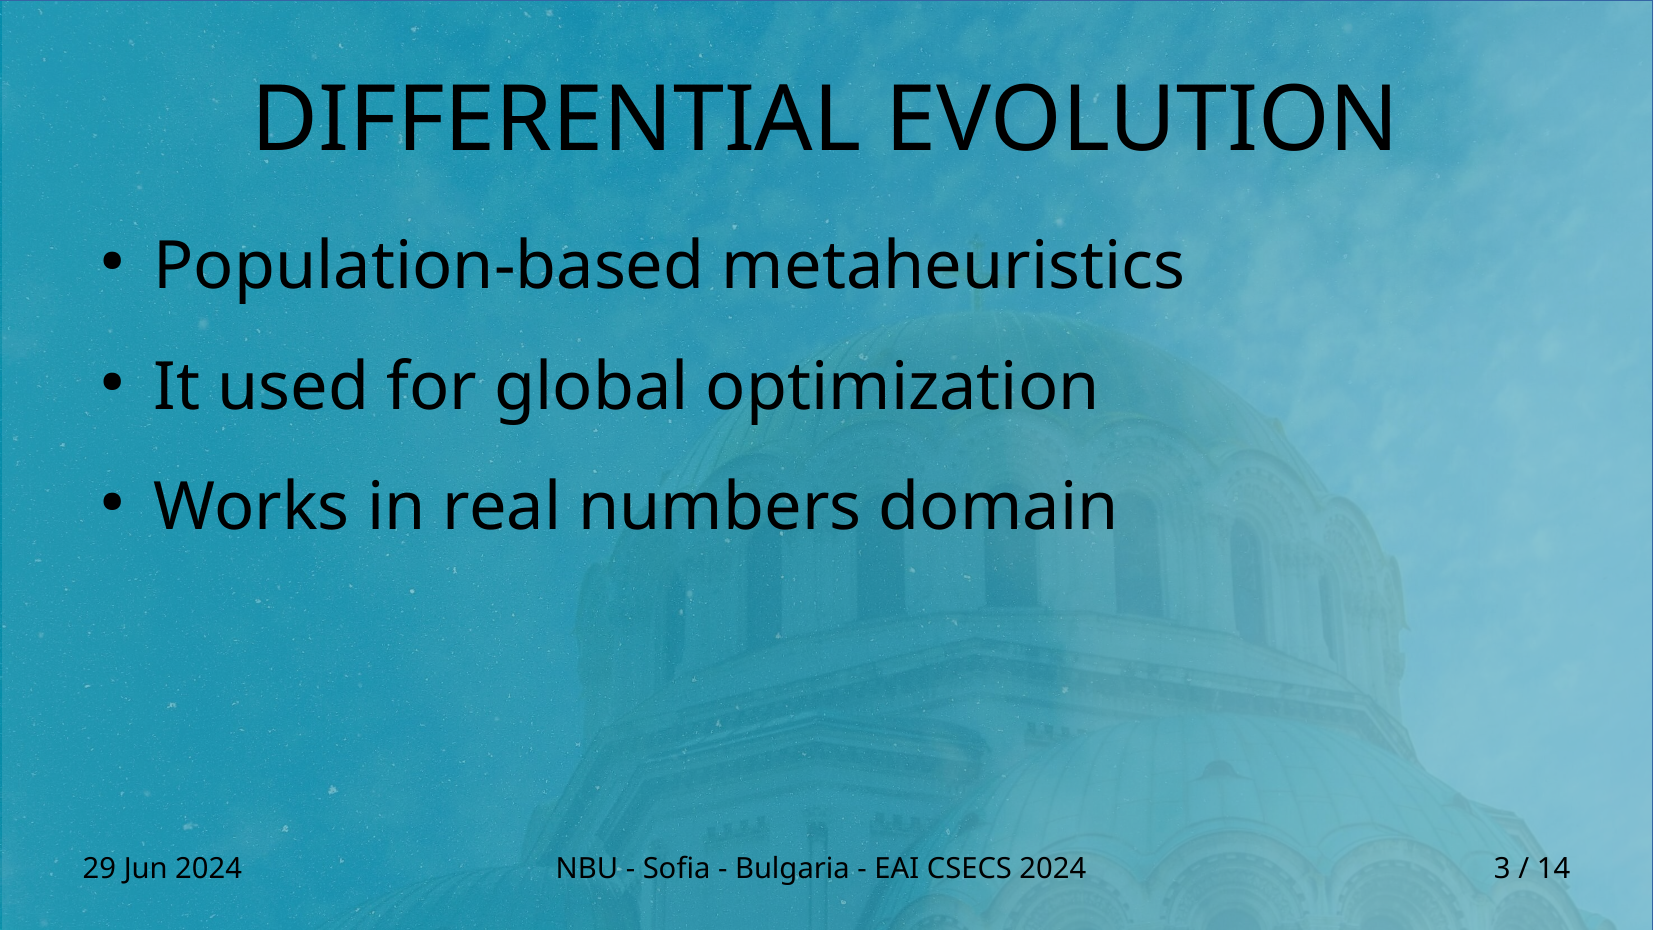

# DIFFERENTIAL EVOLUTION
Population-based metaheuristics
It used for global optimization
Works in real numbers domain
29 Jun 2024
NBU - Sofia - Bulgaria - EAI CSECS 2024
3